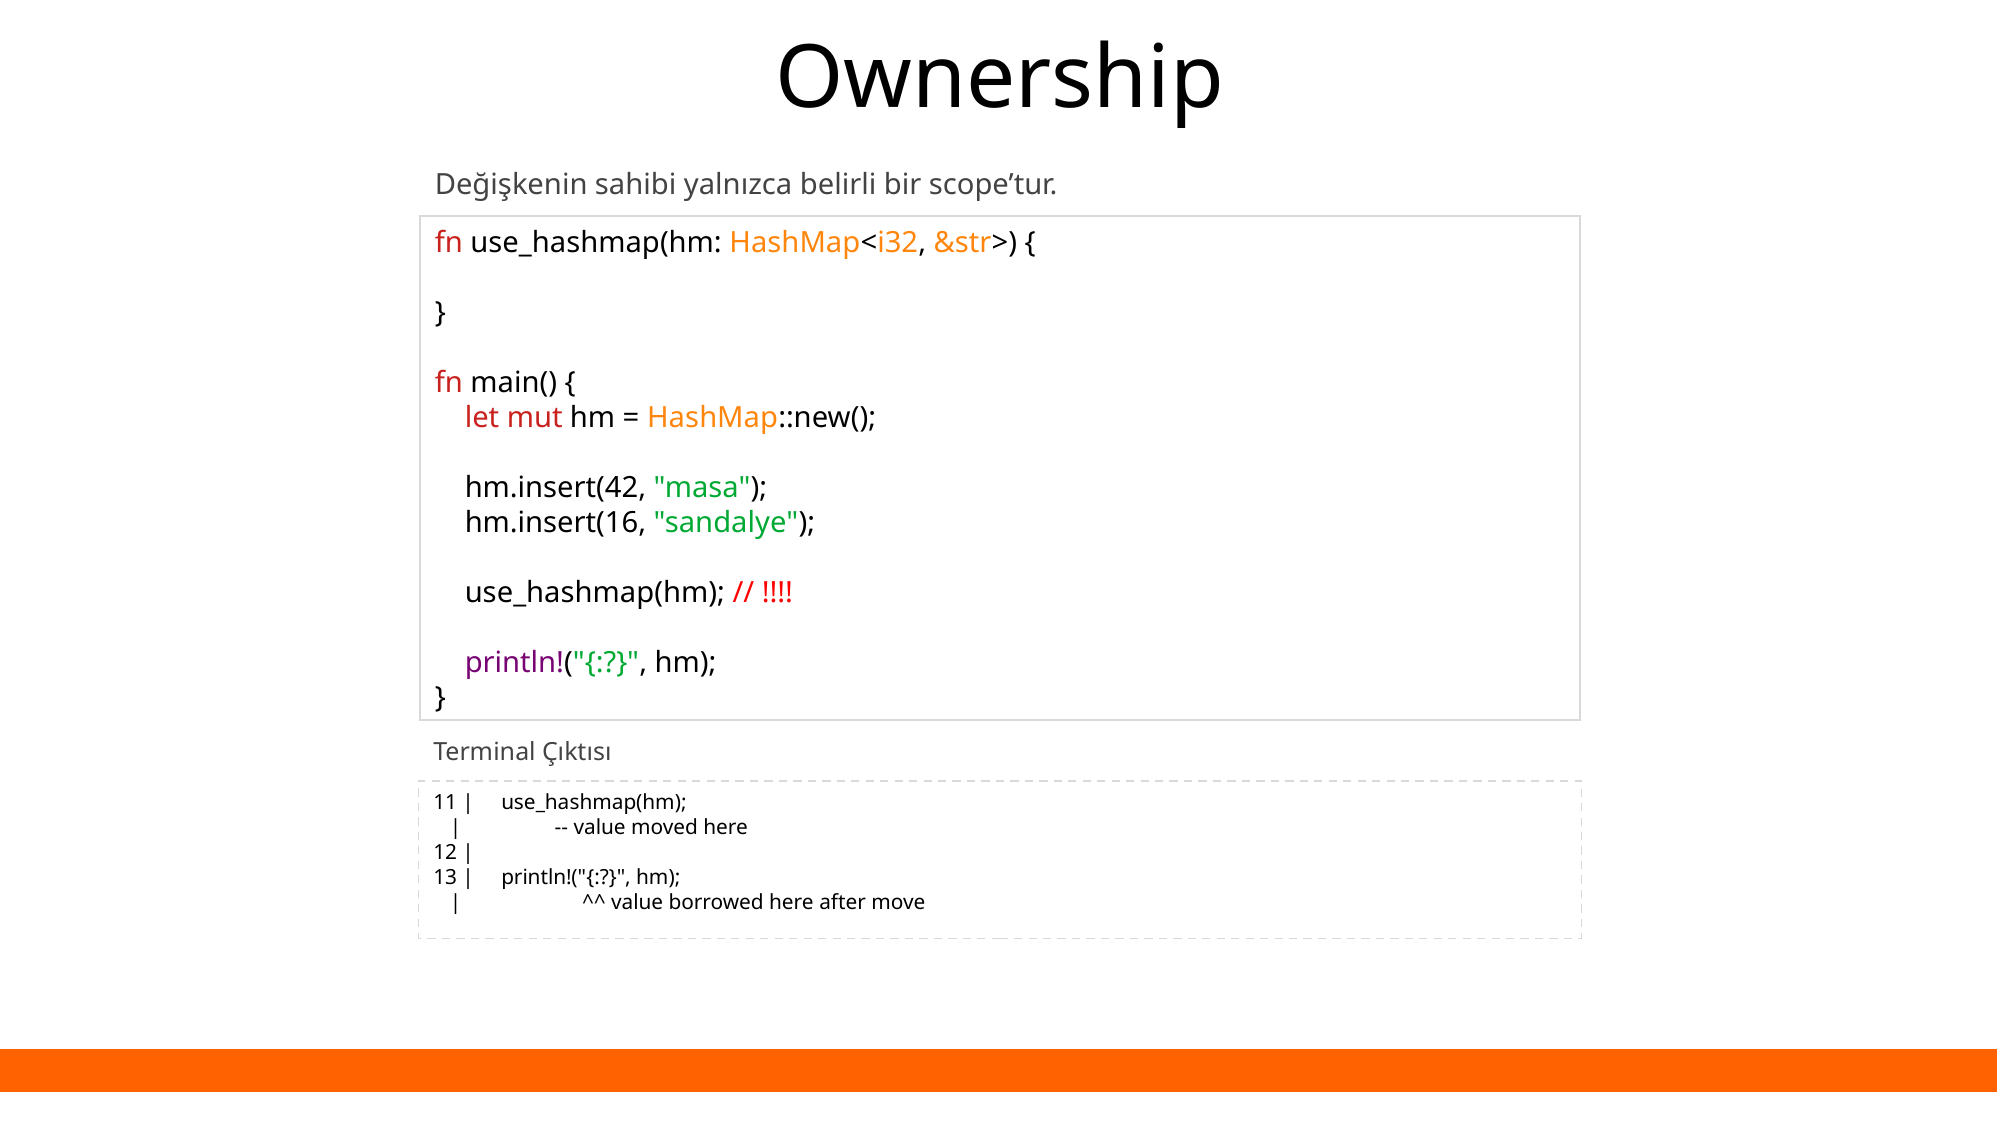

Ownership
Değişkenin sahibi yalnızca belirli bir scope’tur.
fn use_hashmap(hm: HashMap<i32, &str>) {
}
fn main() {
 let mut hm = HashMap::new();
 hm.insert(42, "masa");
 hm.insert(16, "sandalye");
 use_hashmap(hm); // !!!!
 println!("{:?}", hm);
}
Terminal Çıktısı
11 | use_hashmap(hm);
 | -- value moved here
12 |
13 | println!("{:?}", hm);
 | ^^ value borrowed here after move